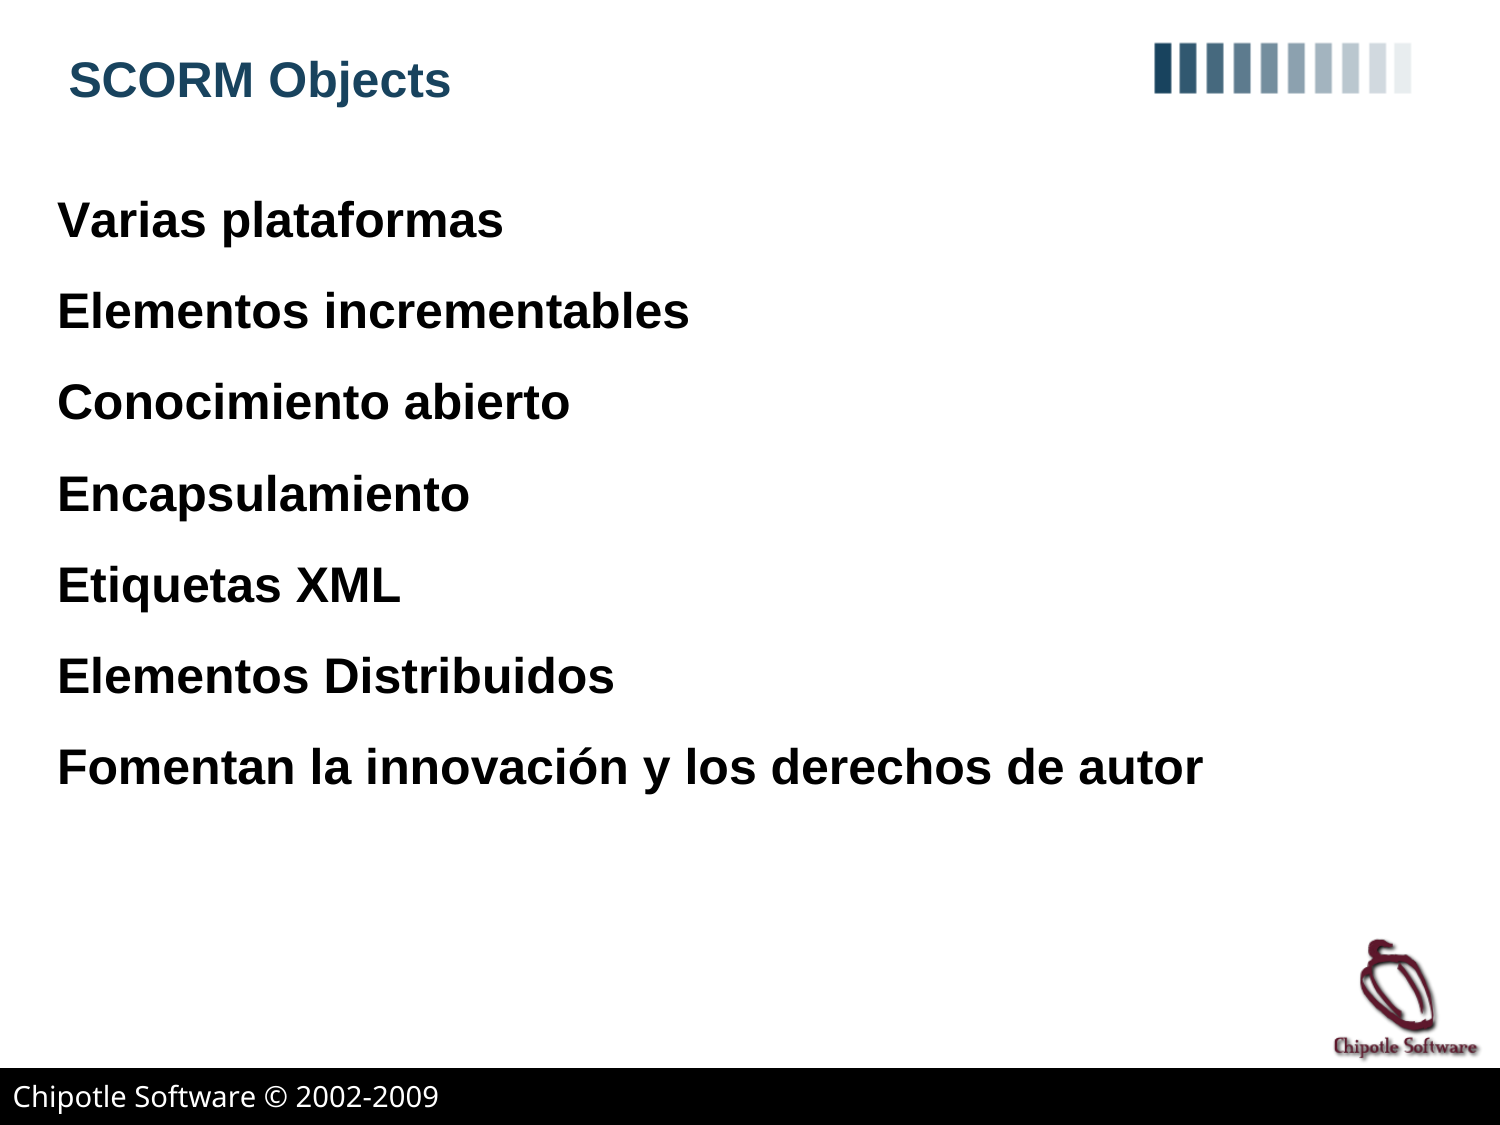

# SCORM Objects
Varias plataformas
Elementos incrementables
Conocimiento abierto
Encapsulamiento
Etiquetas XML
Elementos Distribuidos
Fomentan la innovación y los derechos de autor